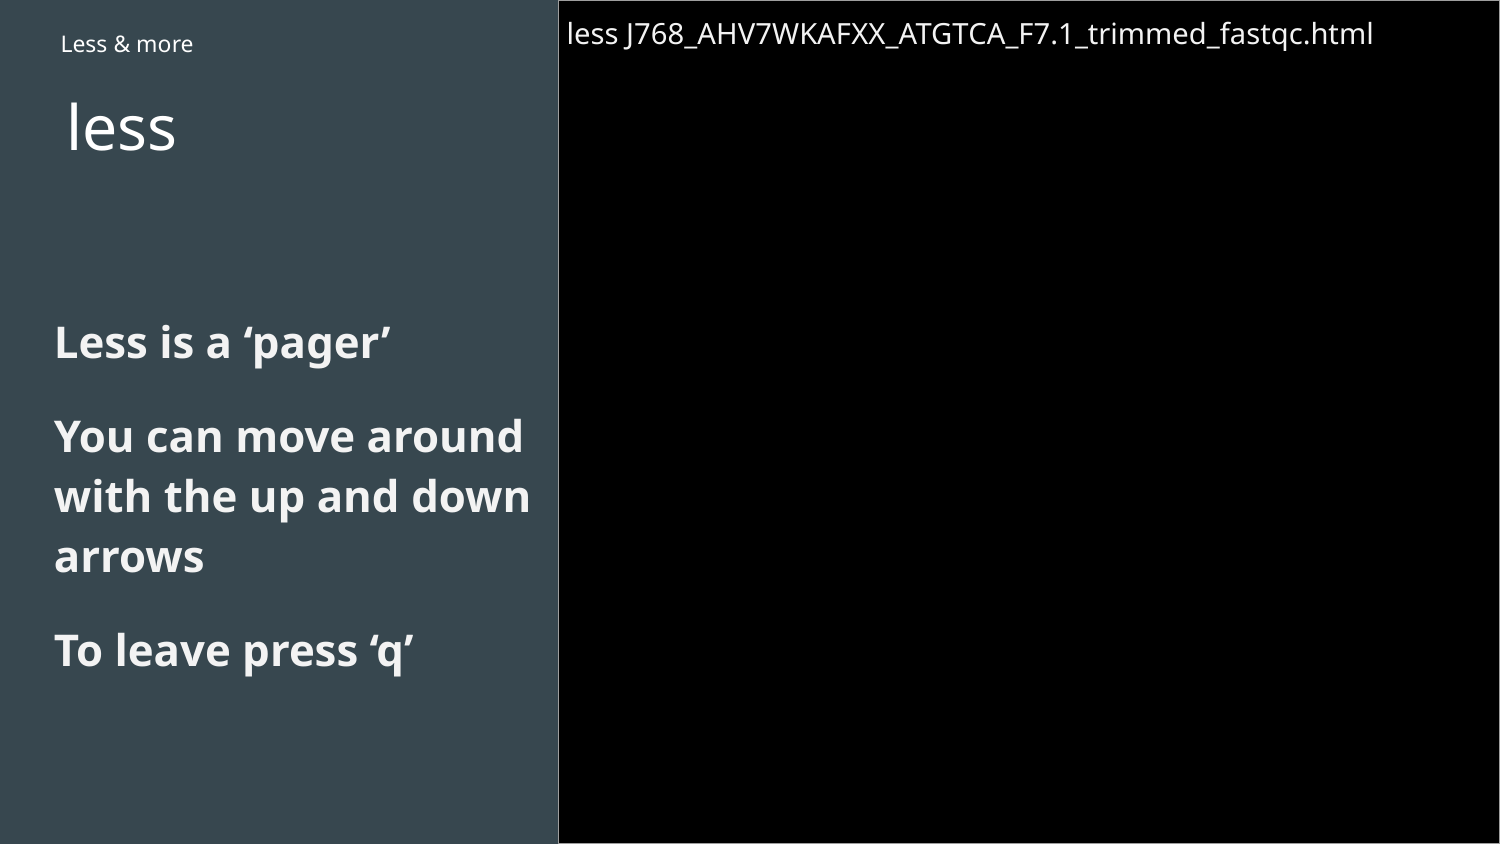

less J768_AHV7WKAFXX_ATGTCA_F7.1_trimmed_fastqc.html
Less & more
# less
Less is a ‘pager’
You can move around with the up and down arrows
To leave press ‘q’